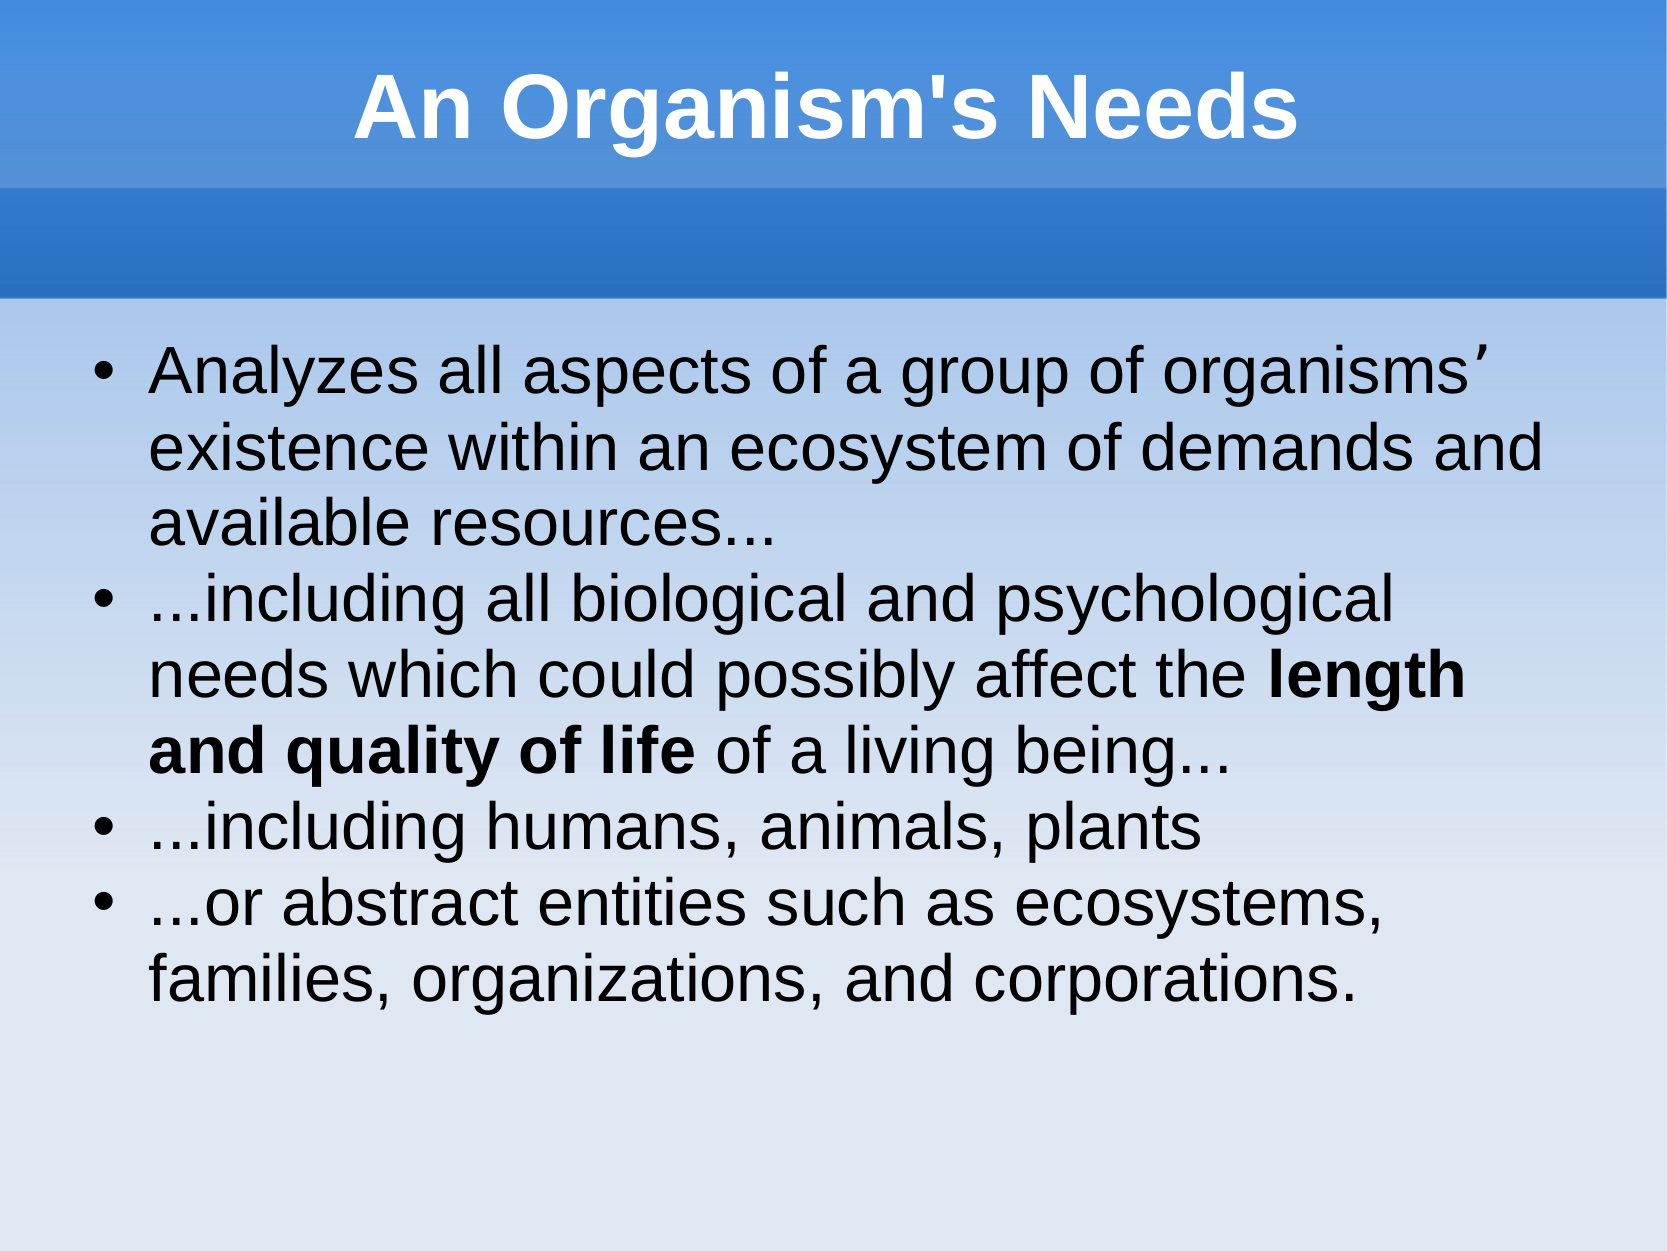

# An Organism's Needs
Analyzes all aspects of a group of organisms’ existence within an ecosystem of demands and available resources...
...including all biological and psychological needs which could possibly affect the length and quality of life of a living being...
...including humans, animals, plants
...or abstract entities such as ecosystems, families, organizations, and corporations.